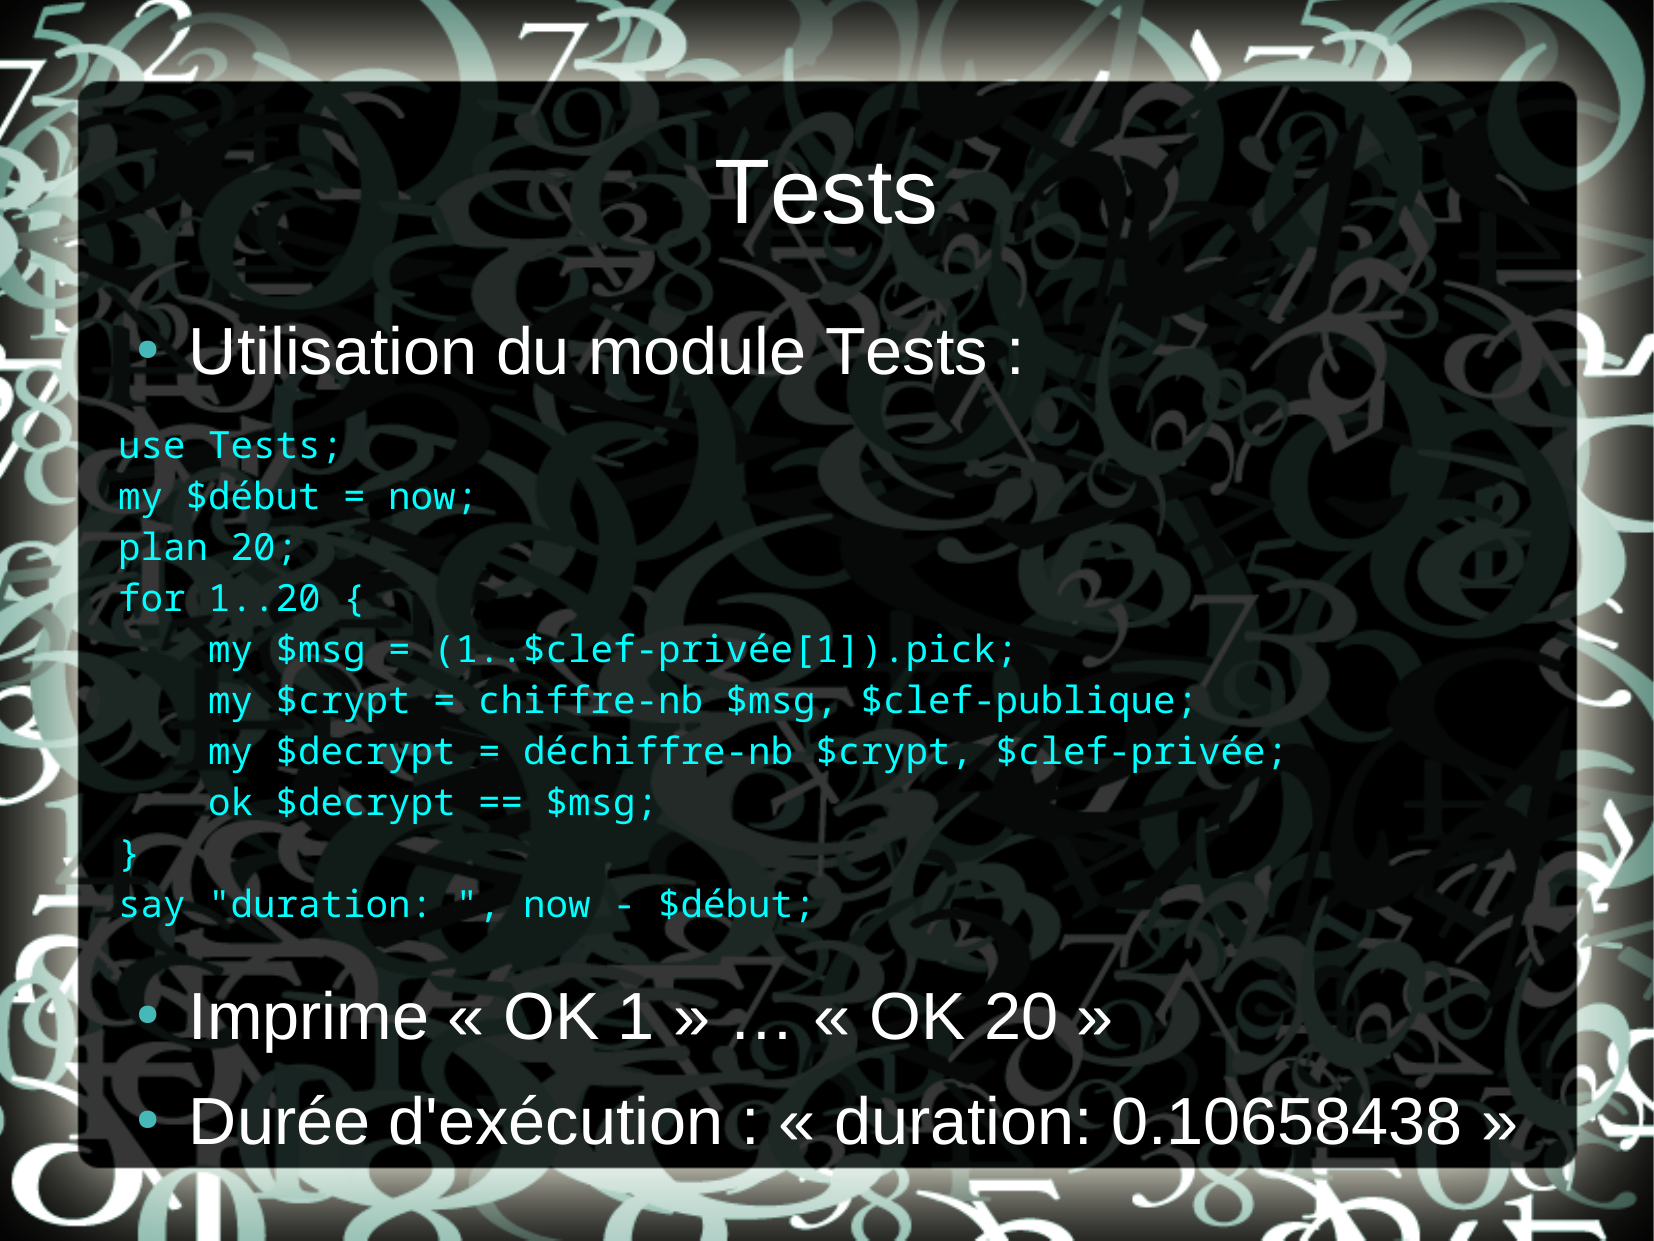

# Tests
Utilisation du module Tests :
use Tests;
my $début = now;
plan 20;
for 1..20 {
 my $msg = (1..$clef-privée[1]).pick;
 my $crypt = chiffre-nb $msg, $clef-publique;
 my $decrypt = déchiffre-nb $crypt, $clef-privée;
 ok $decrypt == $msg;
}
say "duration: ", now - $début;
Imprime « OK 1 » … « OK 20 »
Durée d'exécution : « duration: 0.10658438 »